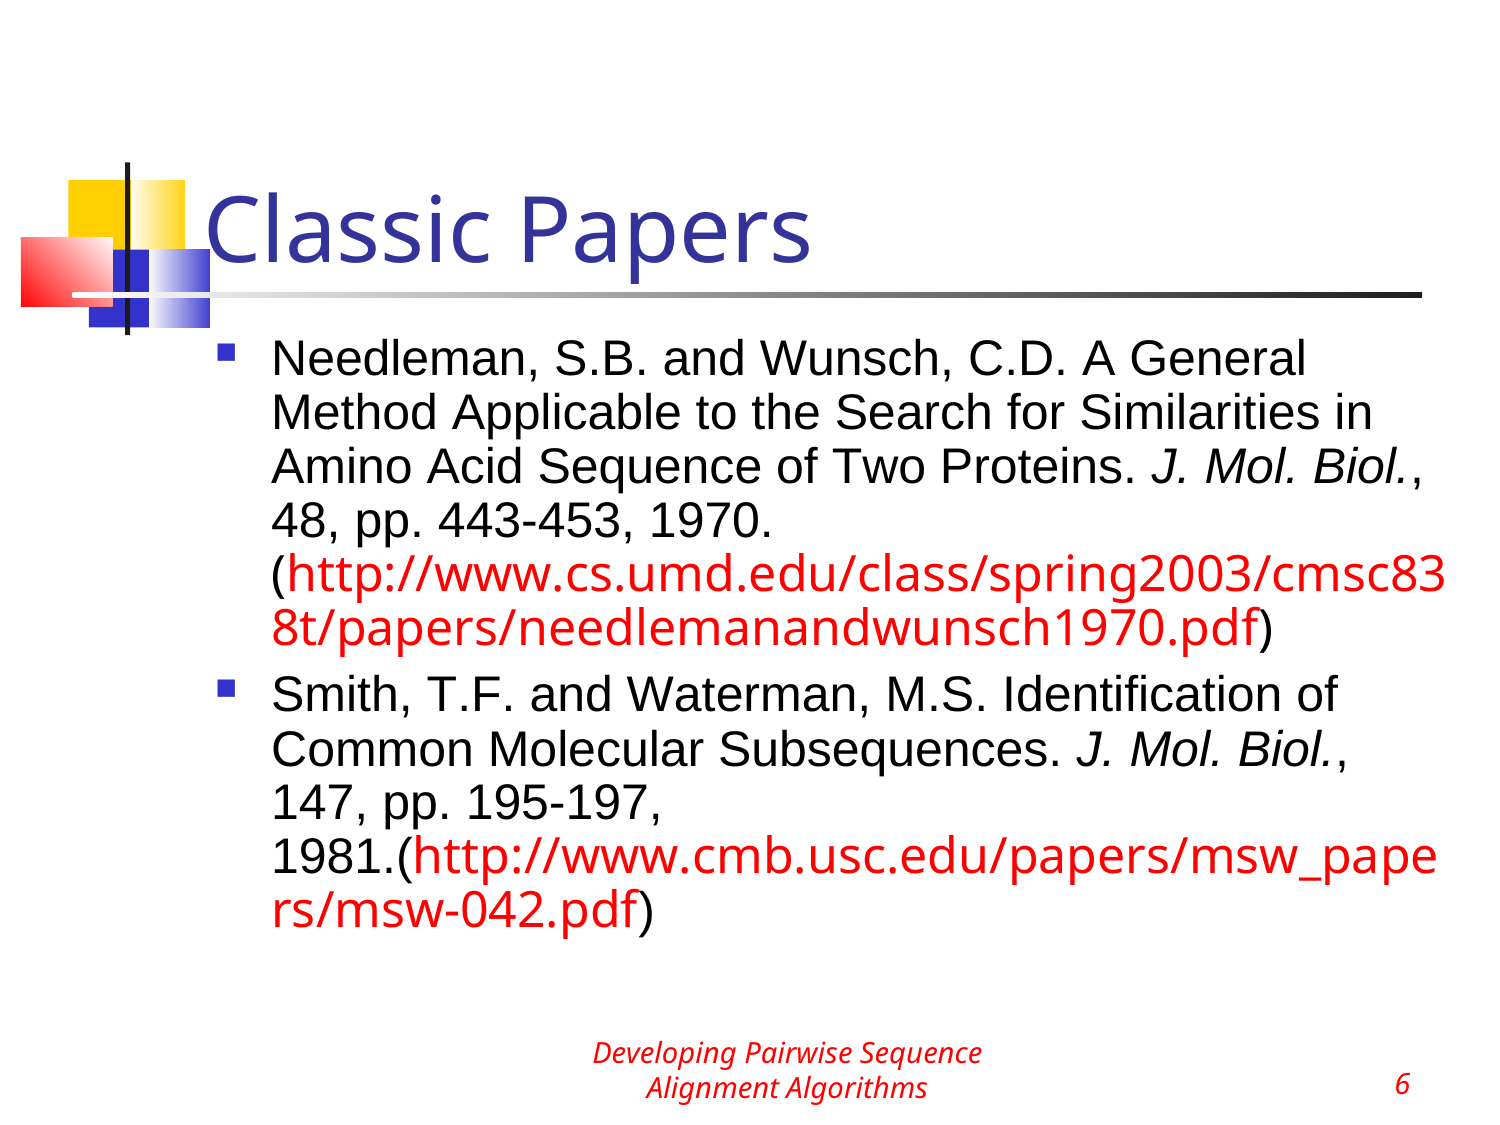

# Classic Papers
Needleman, S.B. and Wunsch, C.D. A General Method Applicable to the Search for Similarities in Amino Acid Sequence of Two Proteins. J. Mol. Biol., 48, pp. 443-453, 1970. (http://www.cs.umd.edu/class/spring2003/cmsc838t/papers/needlemanandwunsch1970.pdf)
Smith, T.F. and Waterman, M.S. Identification of Common Molecular Subsequences. J. Mol. Biol., 147, pp. 195-197, 1981.(http://www.cmb.usc.edu/papers/msw_papers/msw-042.pdf)
Developing Pairwise Sequence Alignment Algorithms